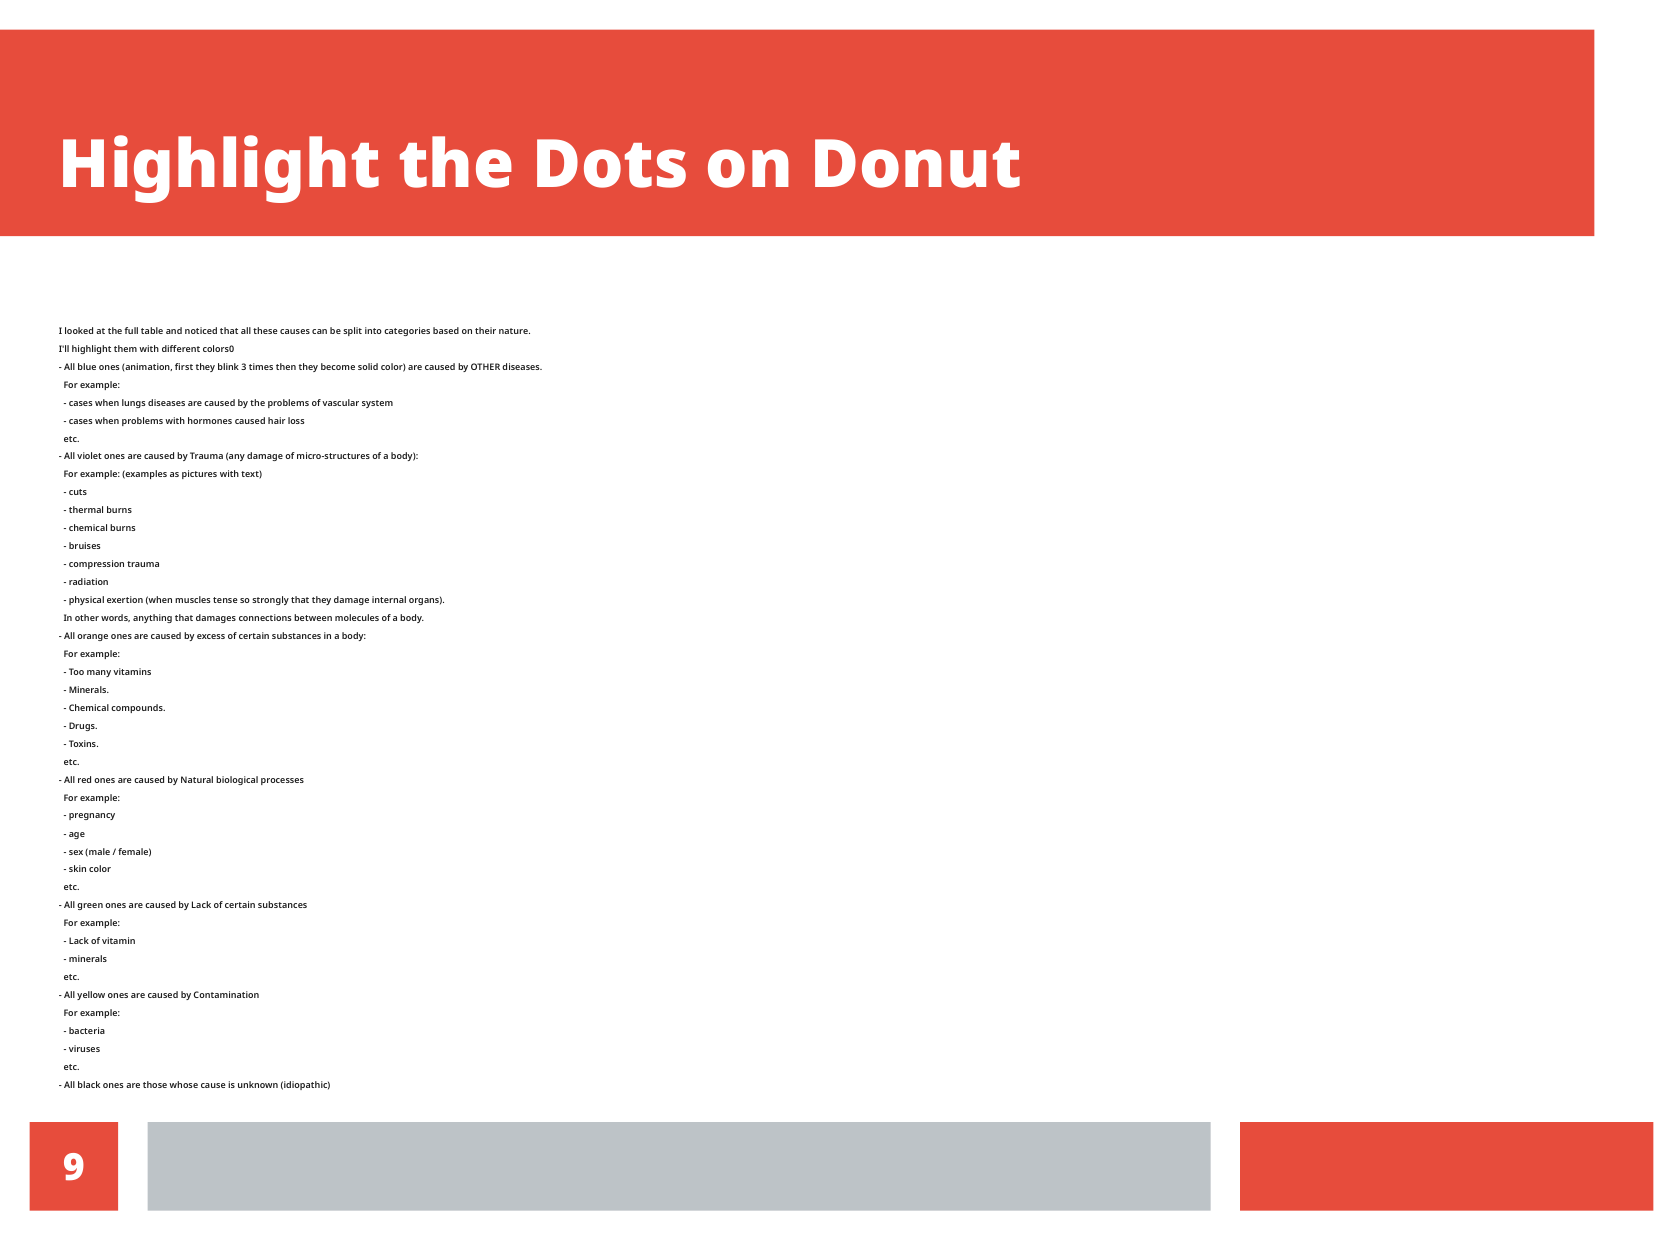

# Highlight the Dots on Donut
I looked at the full table and noticed that all these causes can be split into categories based on their nature.
I'll highlight them with different colors0
- All blue ones (animation, first they blink 3 times then they become solid color) are caused by OTHER diseases.
 For example:
 - cases when lungs diseases are caused by the problems of vascular system
 - cases when problems with hormones caused hair loss
 etc.
- All violet ones are caused by Trauma (any damage of micro-structures of a body):
 For example: (examples as pictures with text)
 - cuts
 - thermal burns
 - chemical burns
 - bruises
 - compression trauma
 - radiation
 - physical exertion (when muscles tense so strongly that they damage internal organs).
 In other words, anything that damages connections between molecules of a body.
- All orange ones are caused by excess of certain substances in a body:
 For example:
 - Too many vitamins
 - Minerals.
 - Chemical compounds.
 - Drugs.
 - Toxins.
 etc.
- All red ones are caused by Natural biological processes
 For example:
 - pregnancy
 - age
 - sex (male / female)
 - skin color
 etc.
- All green ones are caused by Lack of certain substances
 For example:
 - Lack of vitamin
 - minerals
 etc.
- All yellow ones are caused by Contamination
 For example:
 - bacteria
 - viruses
 etc.
- All black ones are those whose cause is unknown (idiopathic)
9